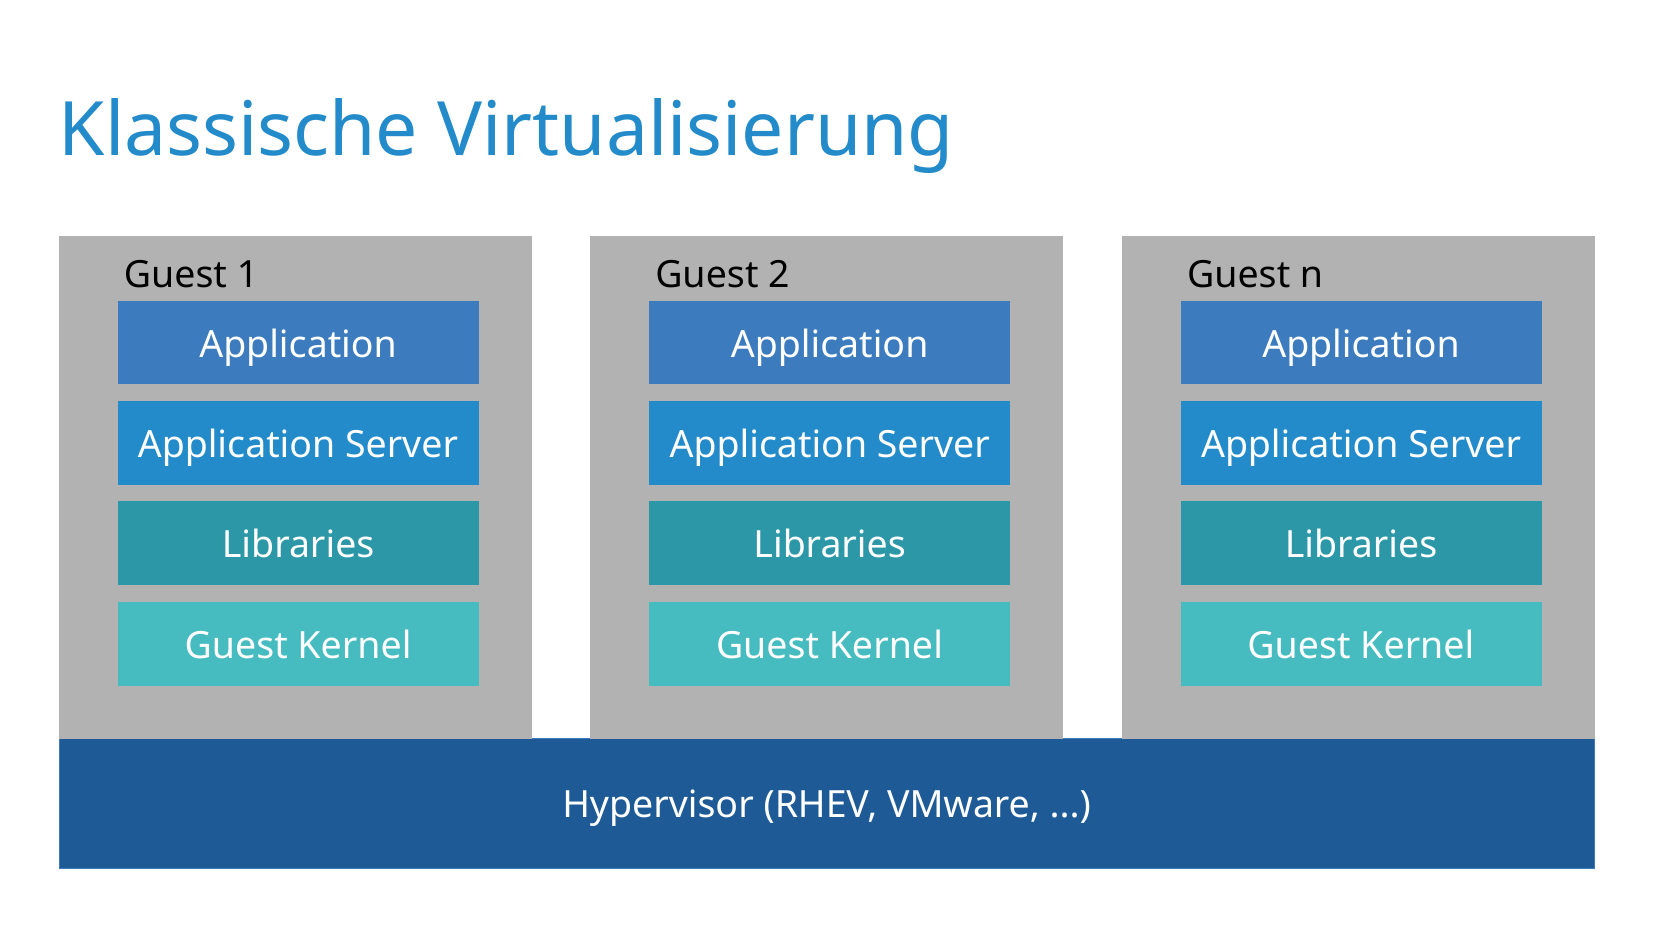

# Klassische Virtualisierung
Guest 1
Guest 2
Guest n
Application
Application
Application
Application Server
Application Server
Application Server
Libraries
Libraries
Libraries
Guest Kernel
Guest Kernel
Guest Kernel
Hypervisor (RHEV, VMware, ...)